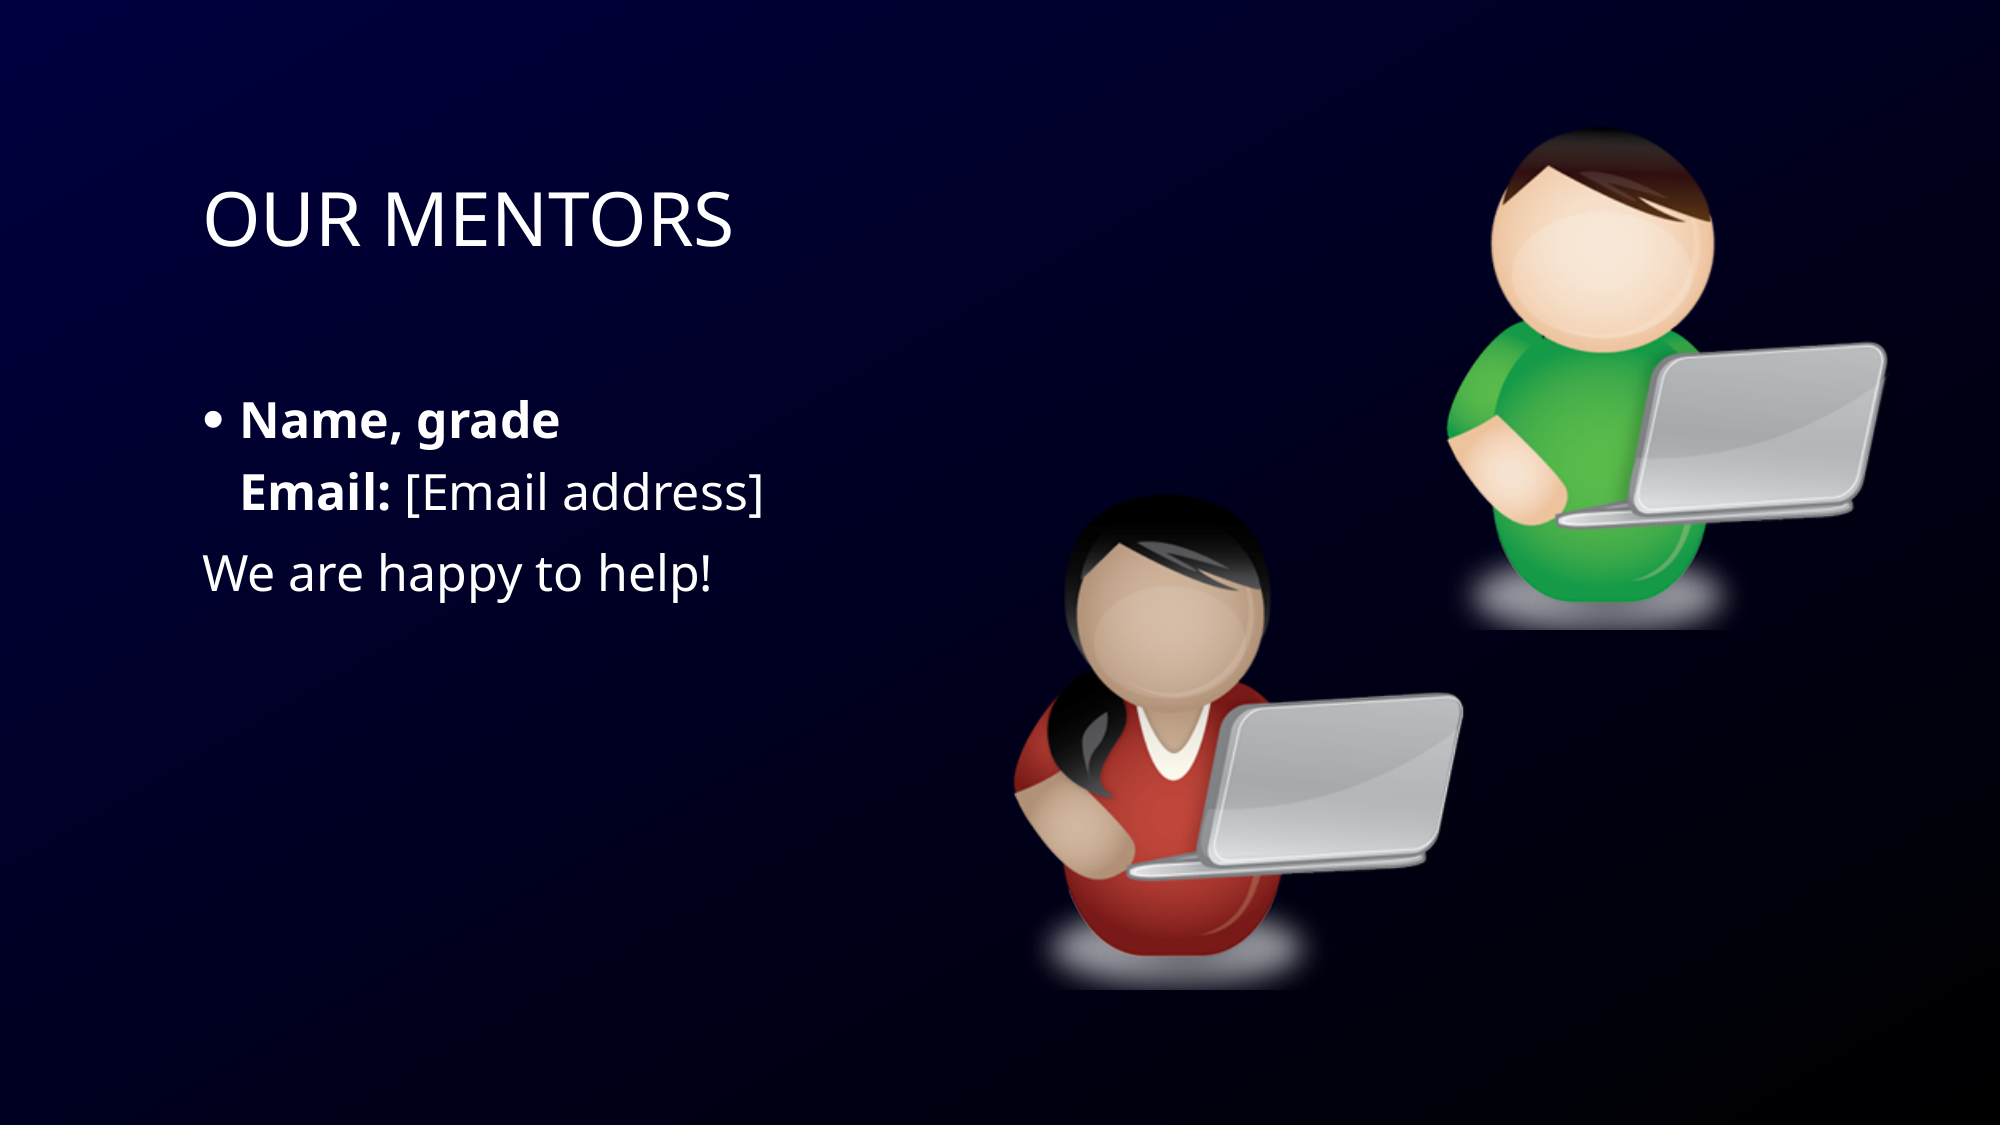

# Our mentors
Name, grade
Email: [Email address]
We are happy to help!